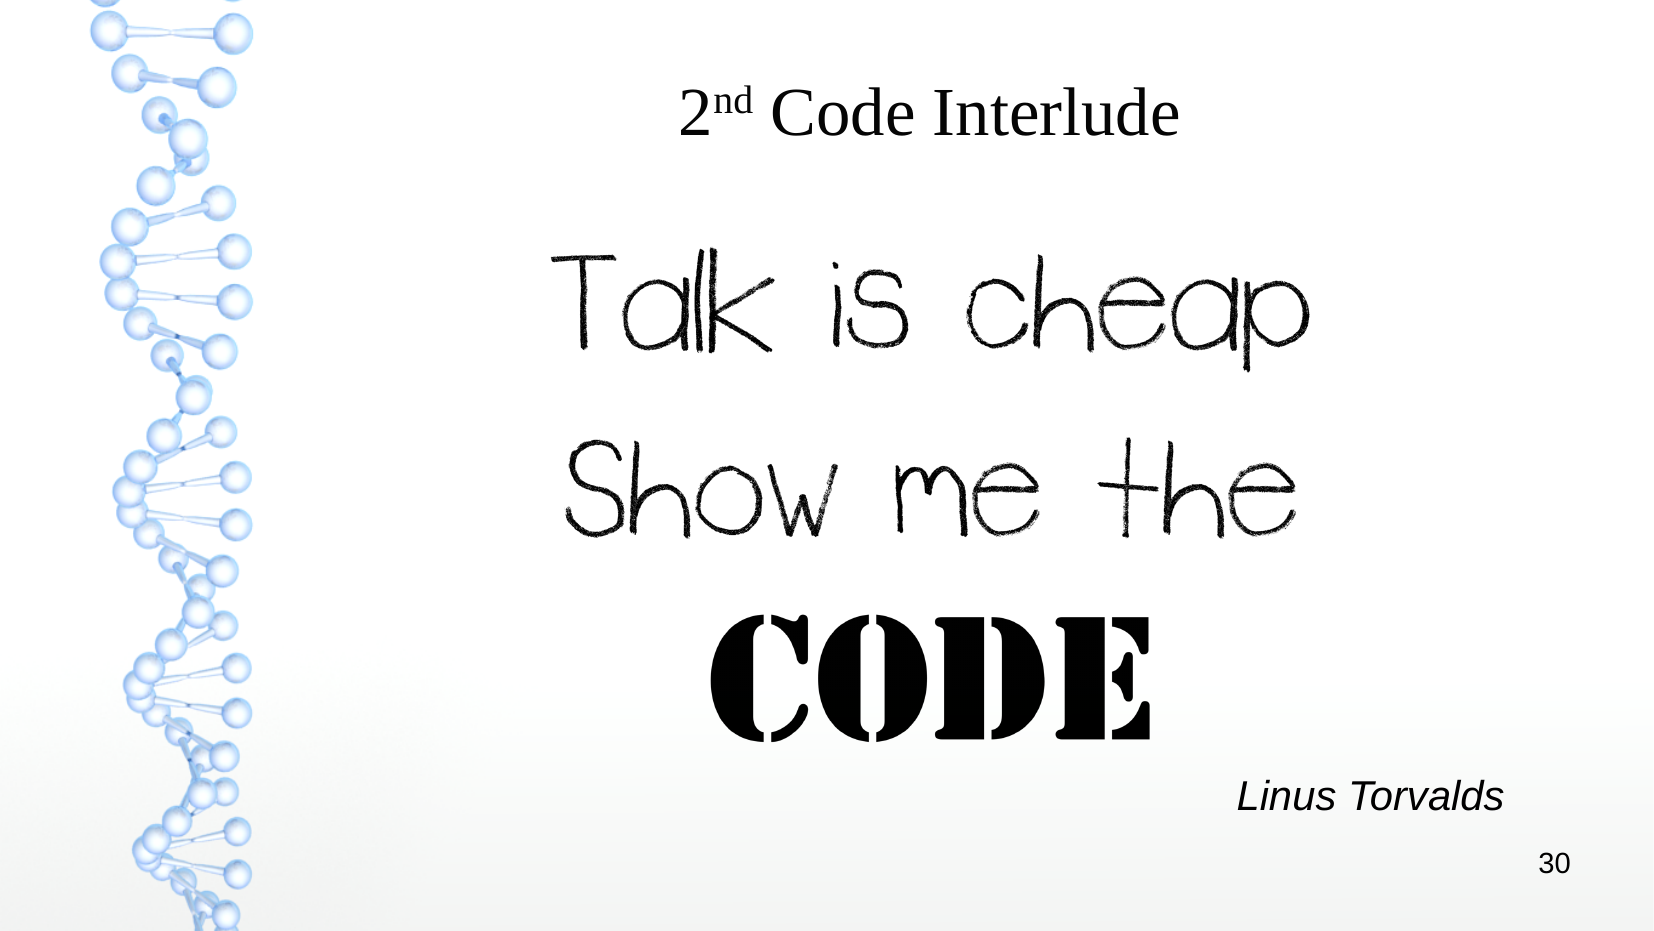

# 2nd Code Interlude
Linus Torvalds
30